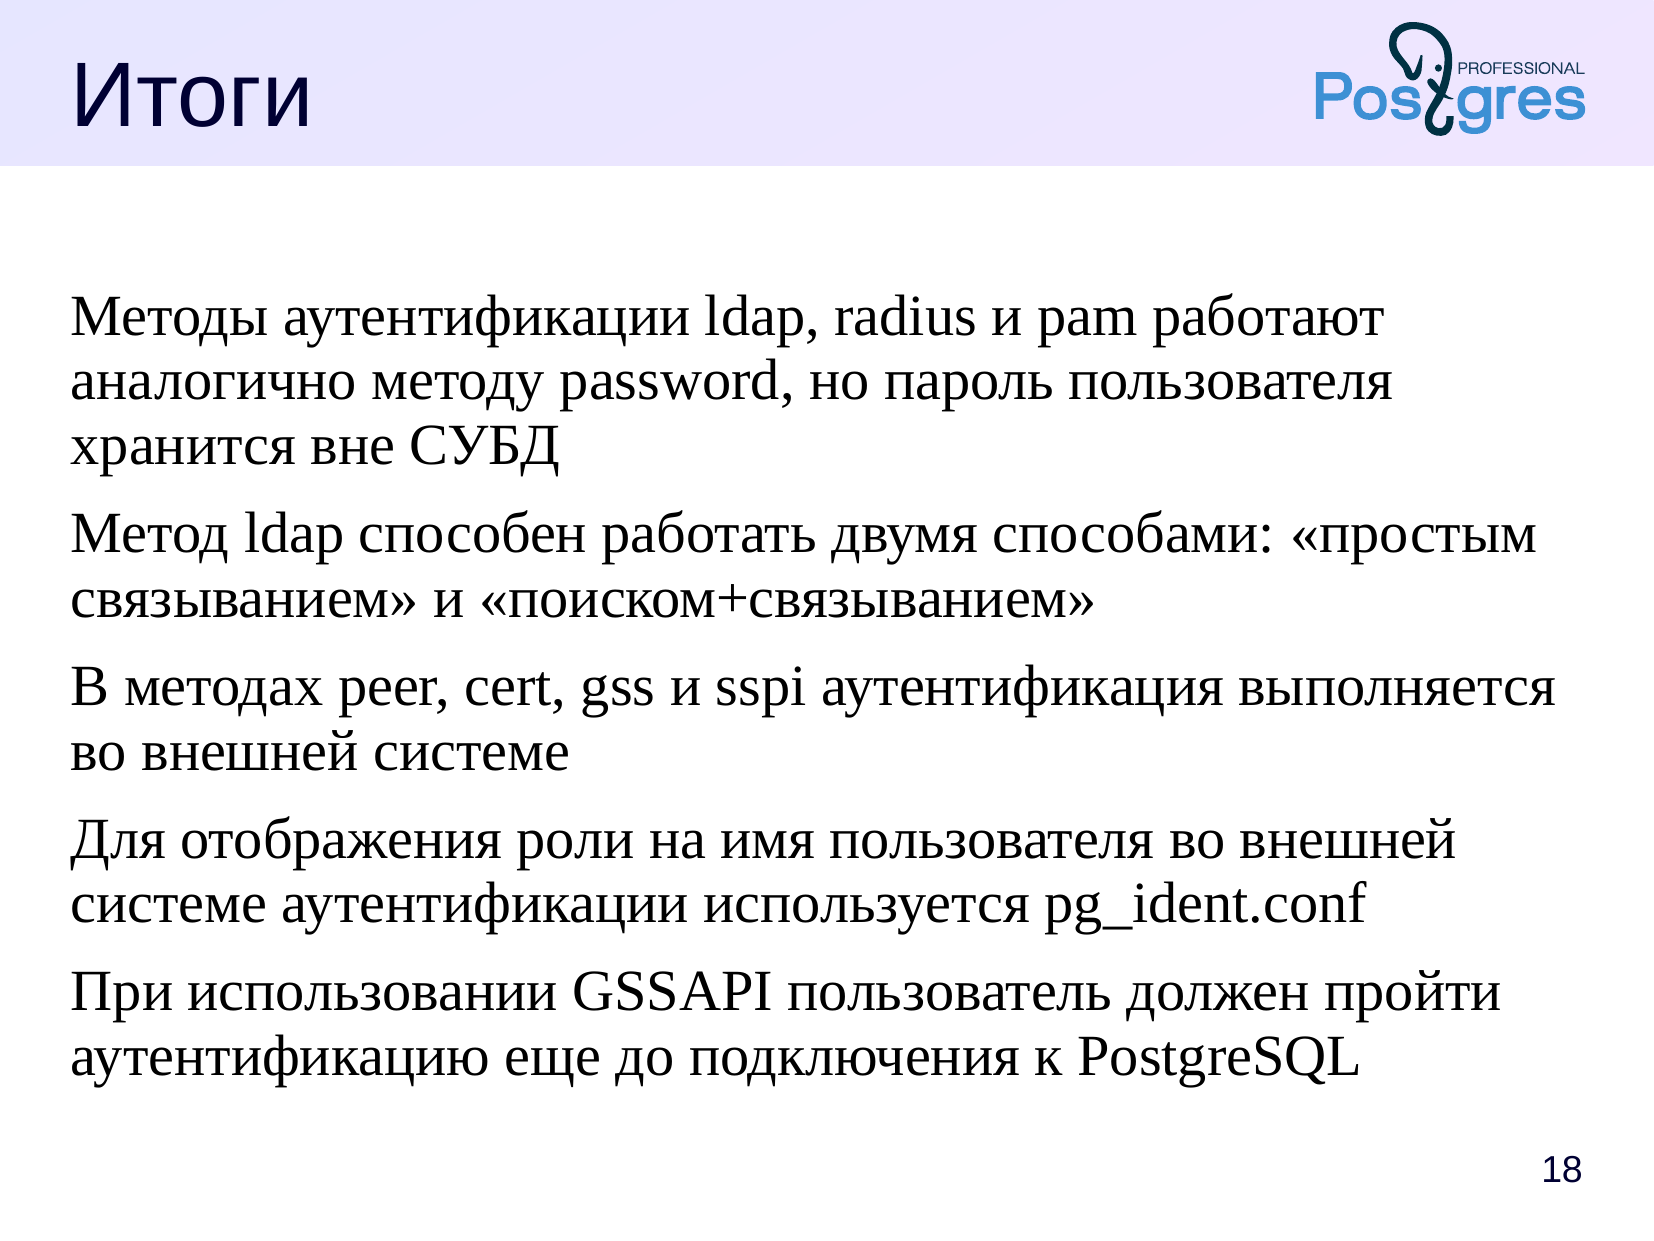

# Итоги
Методы аутентификации ldap, radius и pam работают аналогично методу password, но пароль пользователя хранится вне СУБД
Метод ldap способен работать двумя способами: «простым связыванием» и «поиском+связыванием»
В методах peer, cert, gss и sspi аутентификация выполняется во внешней системе
Для отображения роли на имя пользователя во внешней системе аутентификации используется pg_ident.conf
При использовании GSSAPI пользователь должен пройти аутентификацию еще до подключения к PostgreSQL